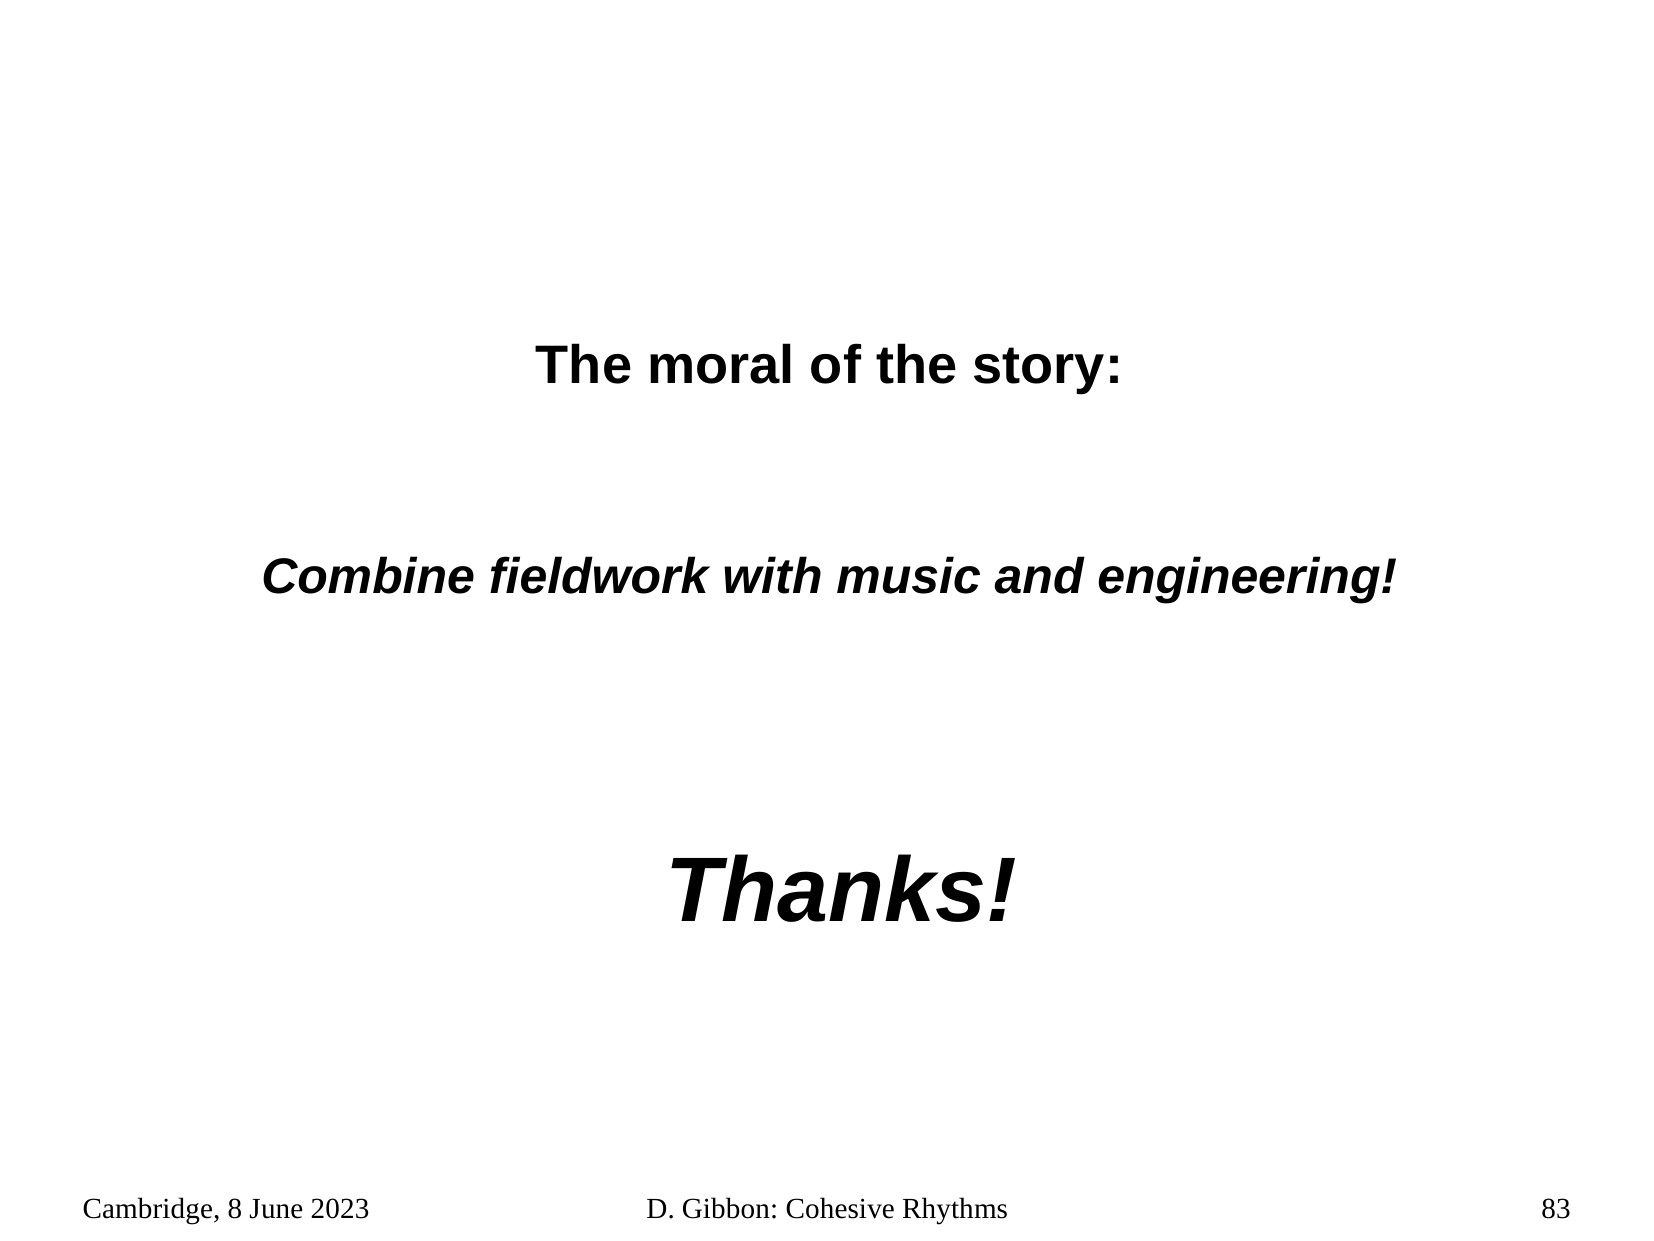

The moral of the story:
Combine fieldwork with music and engineering!
# Thanks!
Cambridge, 8 June 2023
D. Gibbon: Cohesive Rhythms
83